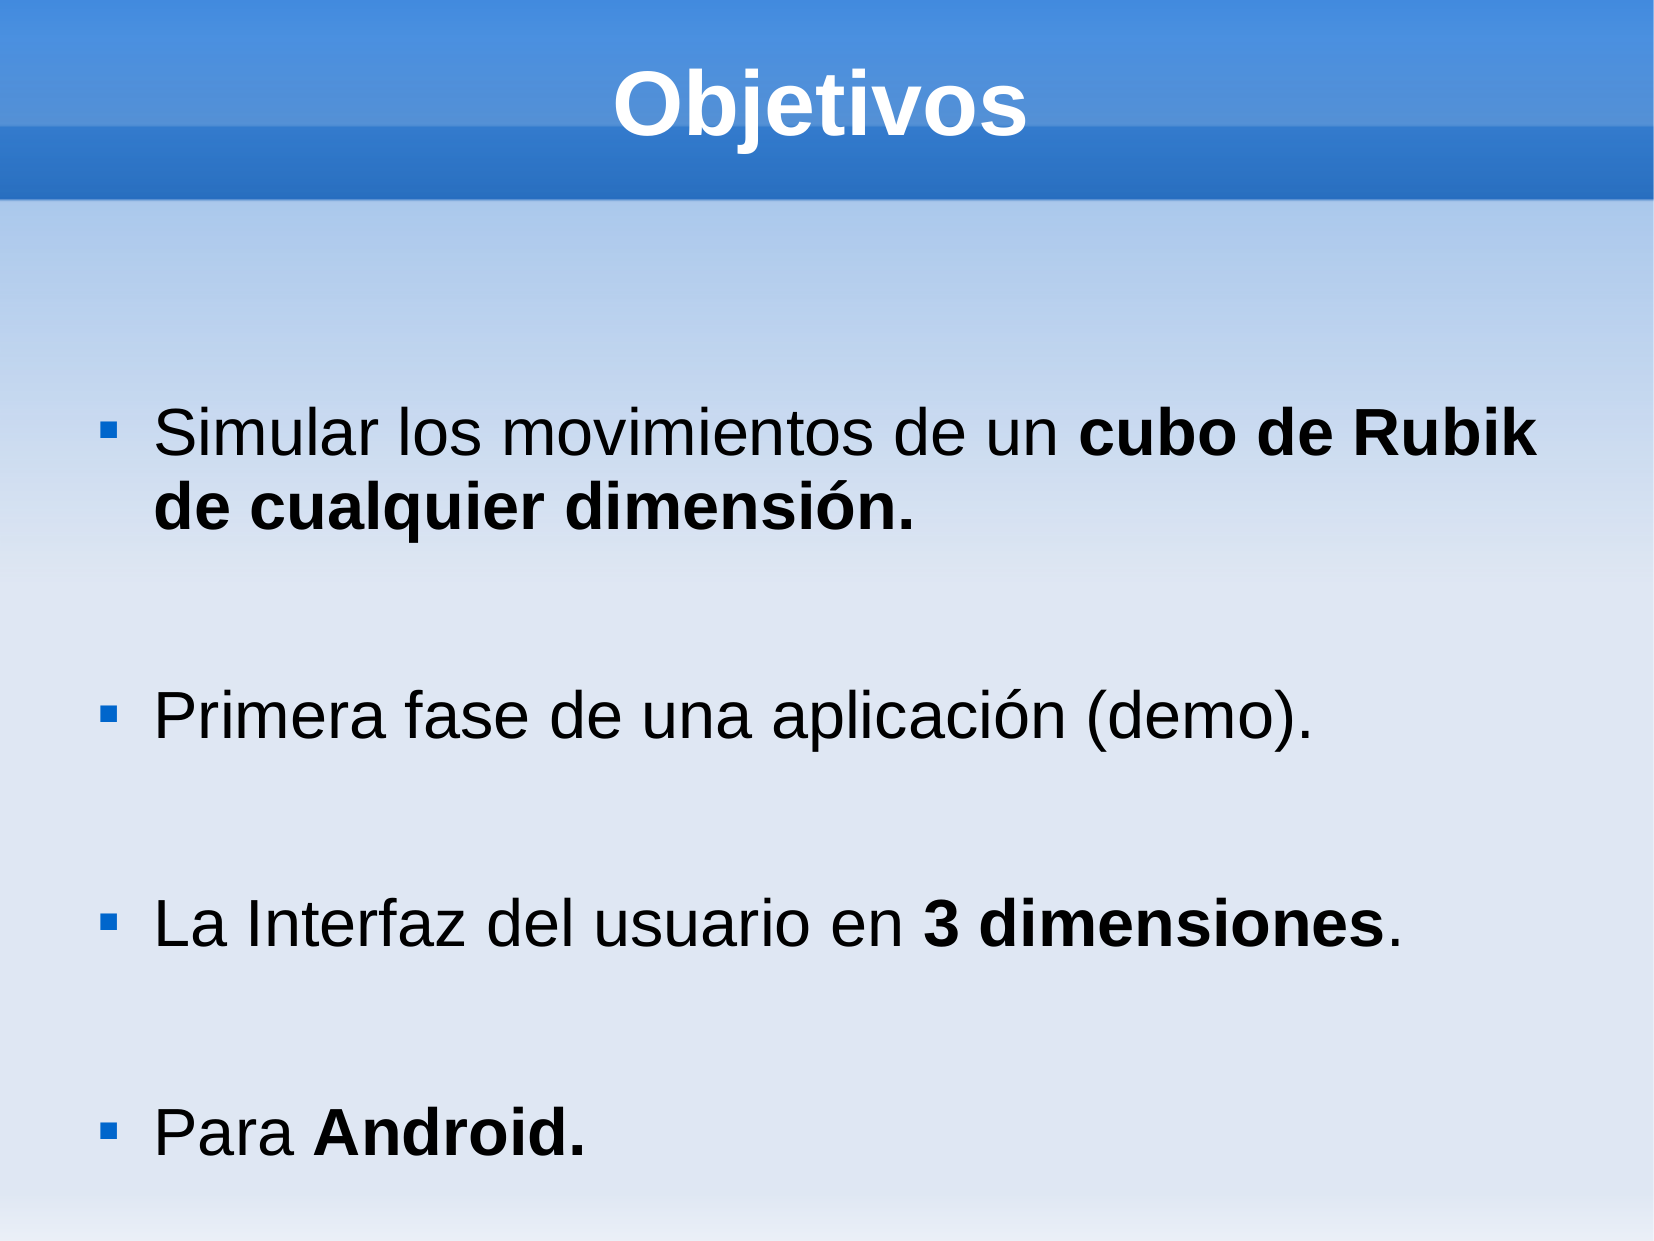

# Objetivos
Simular los movimientos de un cubo de Rubik de cualquier dimensión.
Primera fase de una aplicación (demo).
La Interfaz del usuario en 3 dimensiones.
Para Android.